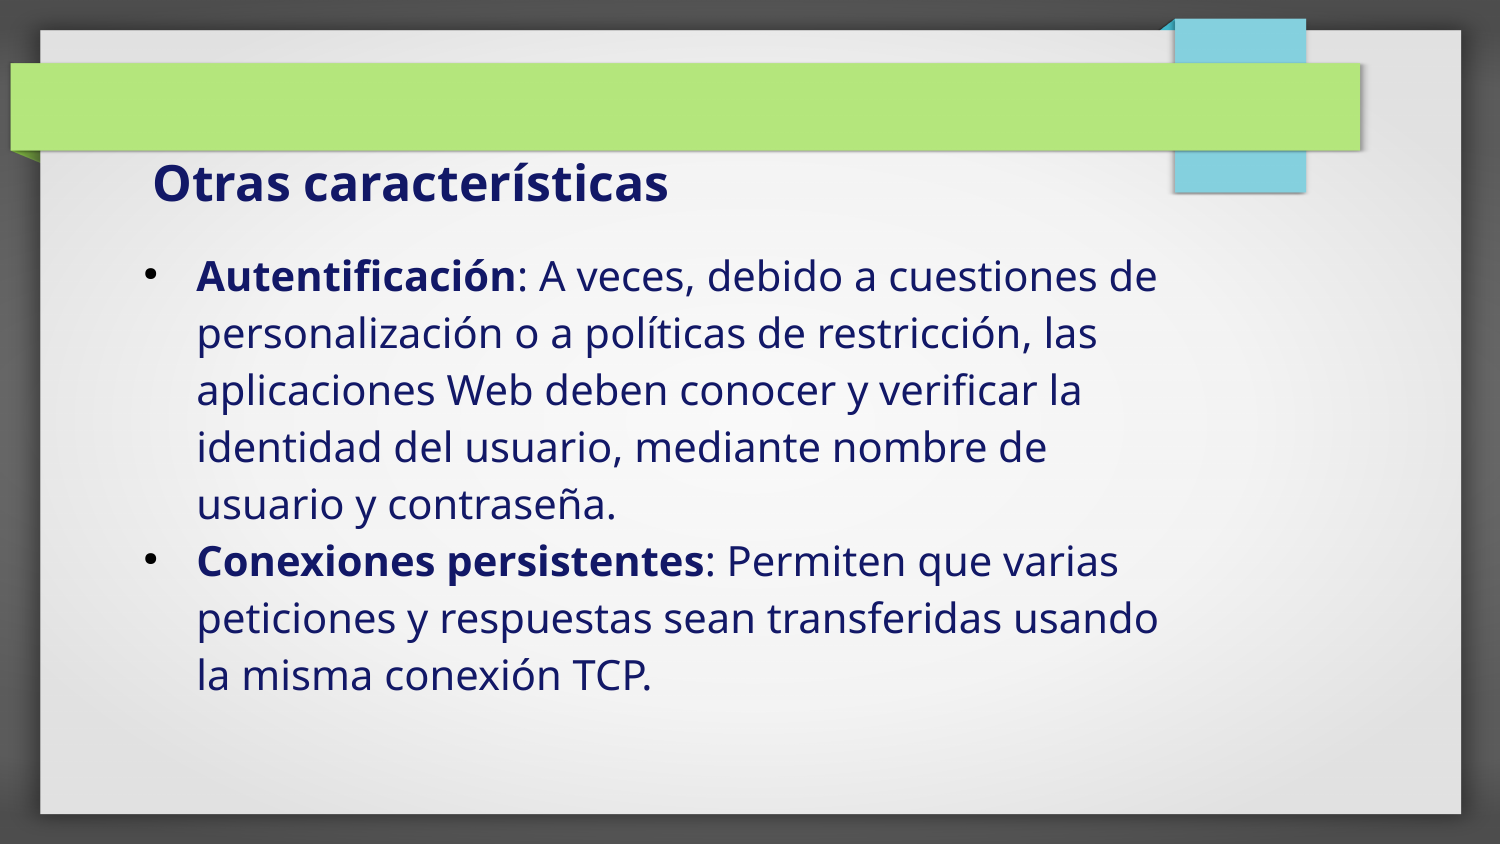

# Otras características
Autentificación: A veces, debido a cuestiones de personalización o a políticas de restricción, las aplicaciones Web deben conocer y verificar la identidad del usuario, mediante nombre de usuario y contraseña.
Conexiones persistentes: Permiten que varias peticiones y respuestas sean transferidas usando la misma conexión TCP.